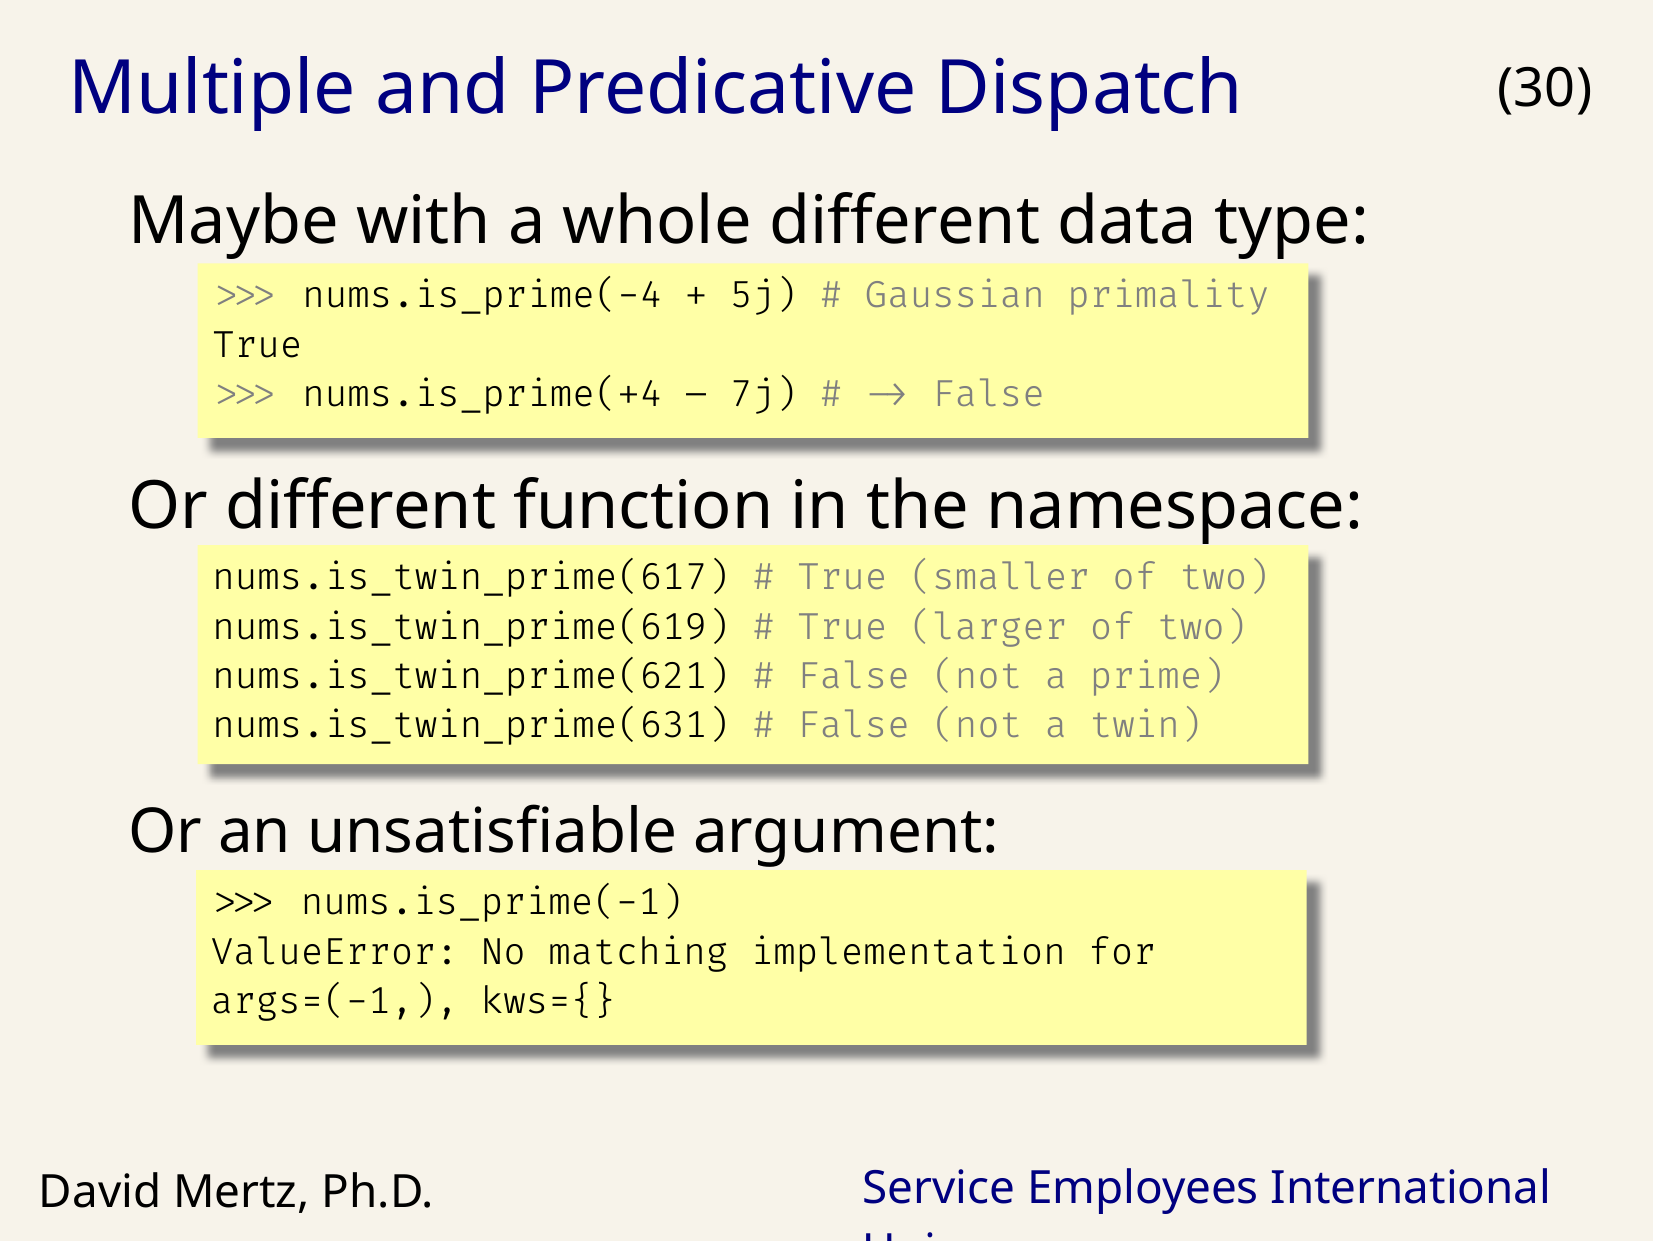

Maybe with a whole different data type:
>>> nums.is_prime(-4 + 5j) # Gaussian primality
True
>>> nums.is_prime(+4 – 7j) # -> False
Or different function in the namespace:
nums.is_twin_prime(617) # True (smaller of two)
nums.is_twin_prime(619) # True (larger of two)
nums.is_twin_prime(621) # False (not a prime)
nums.is_twin_prime(631) # False (not a twin)
Or an unsatisfiable argument:
>>> nums.is_prime(-1)
ValueError: No matching implementation for args=(-1,), kws={}